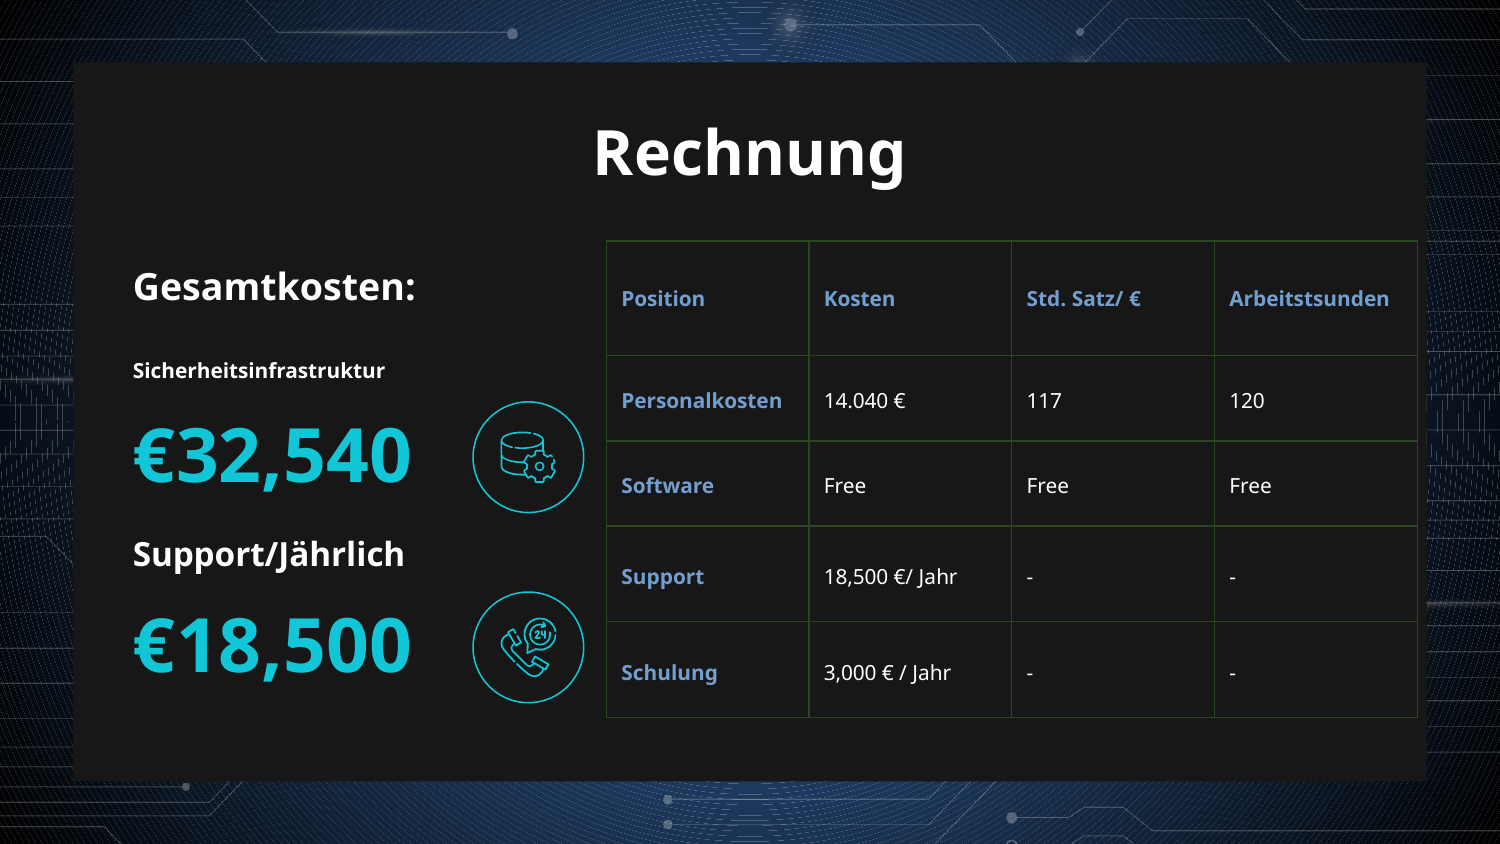

# Rechnung
Gesamtkosten:
| Position | Kosten | Std. Satz/ € | Arbeitstsunden |
| --- | --- | --- | --- |
| Personalkosten | 14.040 € | 117 | 120 |
| Software | Free | Free | Free |
| Support | 18,500 €/ Jahr | - | - |
| Schulung | 3,000 € / Jahr | - | - |
Sicherheitsinfrastruktur
€32,540
Support/Jährlich
€18,500